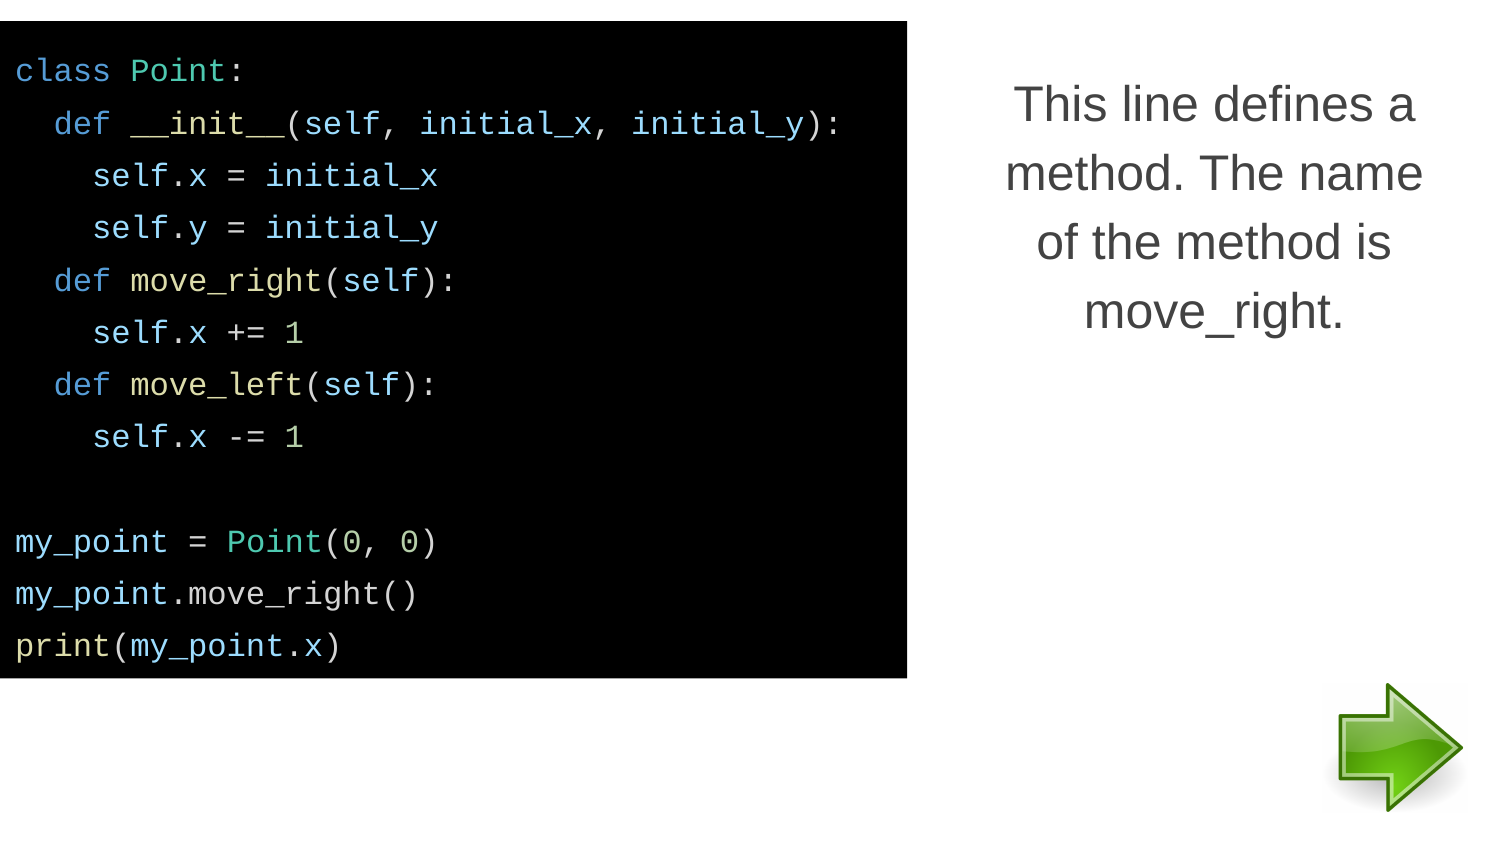

class Point:
 def __init__(self, initial_x, initial_y):
 self.x = initial_x
 self.y = initial_y
 def move_right(self):
 self.x += 1
 def move_left(self):
 self.x -= 1
my_point = Point(0, 0)
my_point.move_right()
print(my_point.x)
# This line defines a method. The name of the method is move_right.